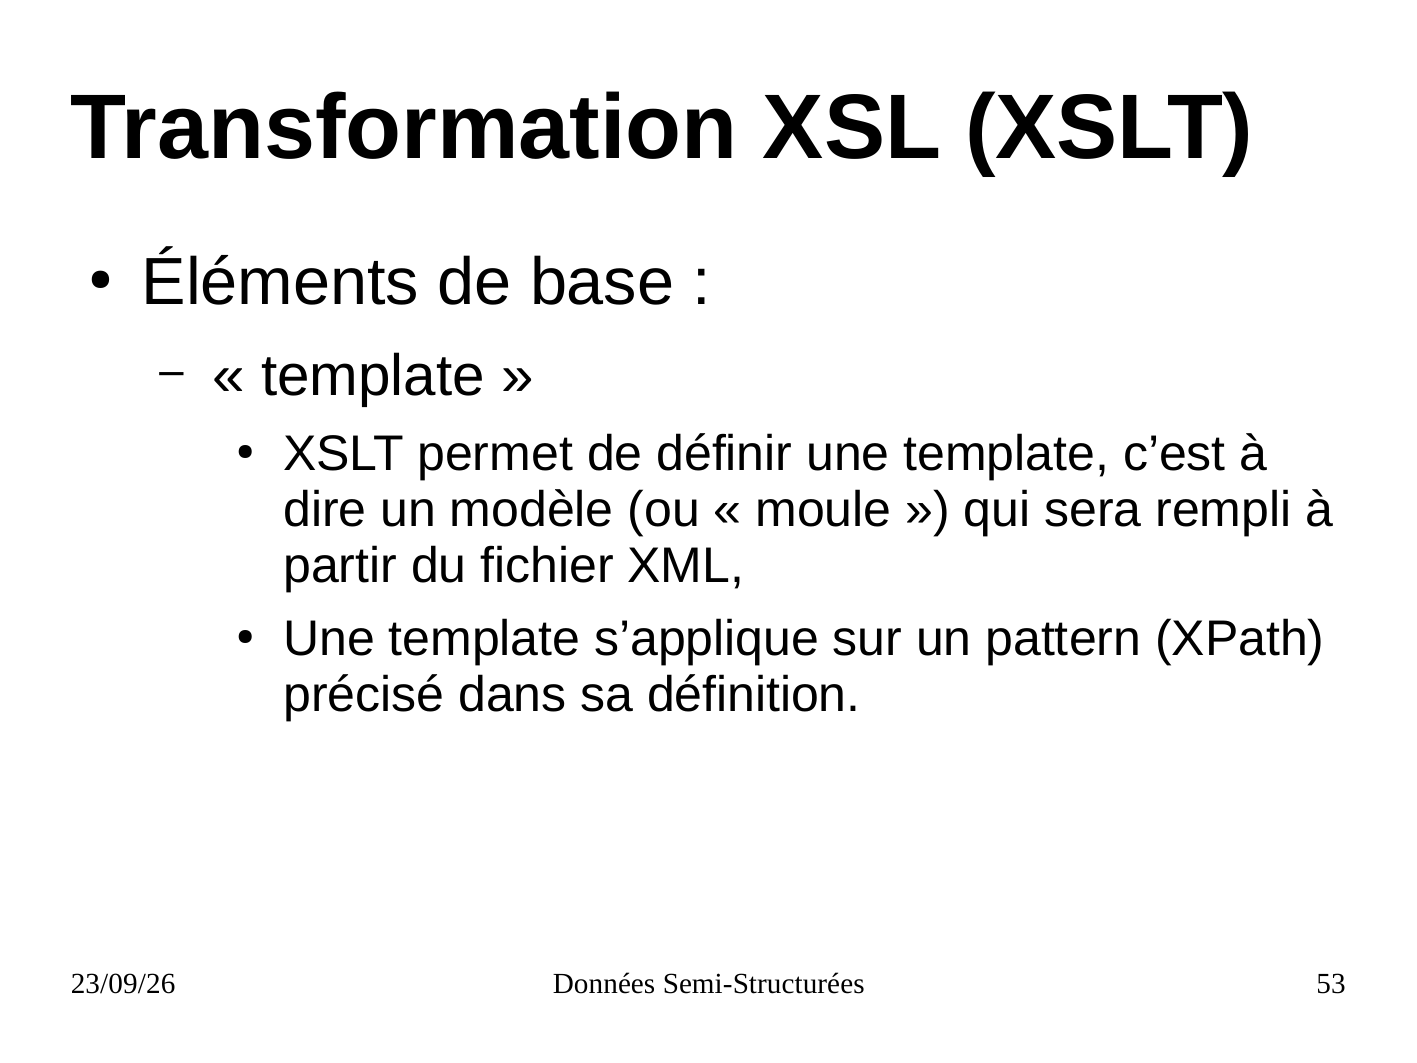

# Transformation XSL (XSLT)
Éléments de base :
« template »
XSLT permet de définir une template, c’est à dire un modèle (ou « moule ») qui sera rempli à partir du fichier XML,
Une template s’applique sur un pattern (XPath) précisé dans sa définition.
Données Semi-Structurées
53